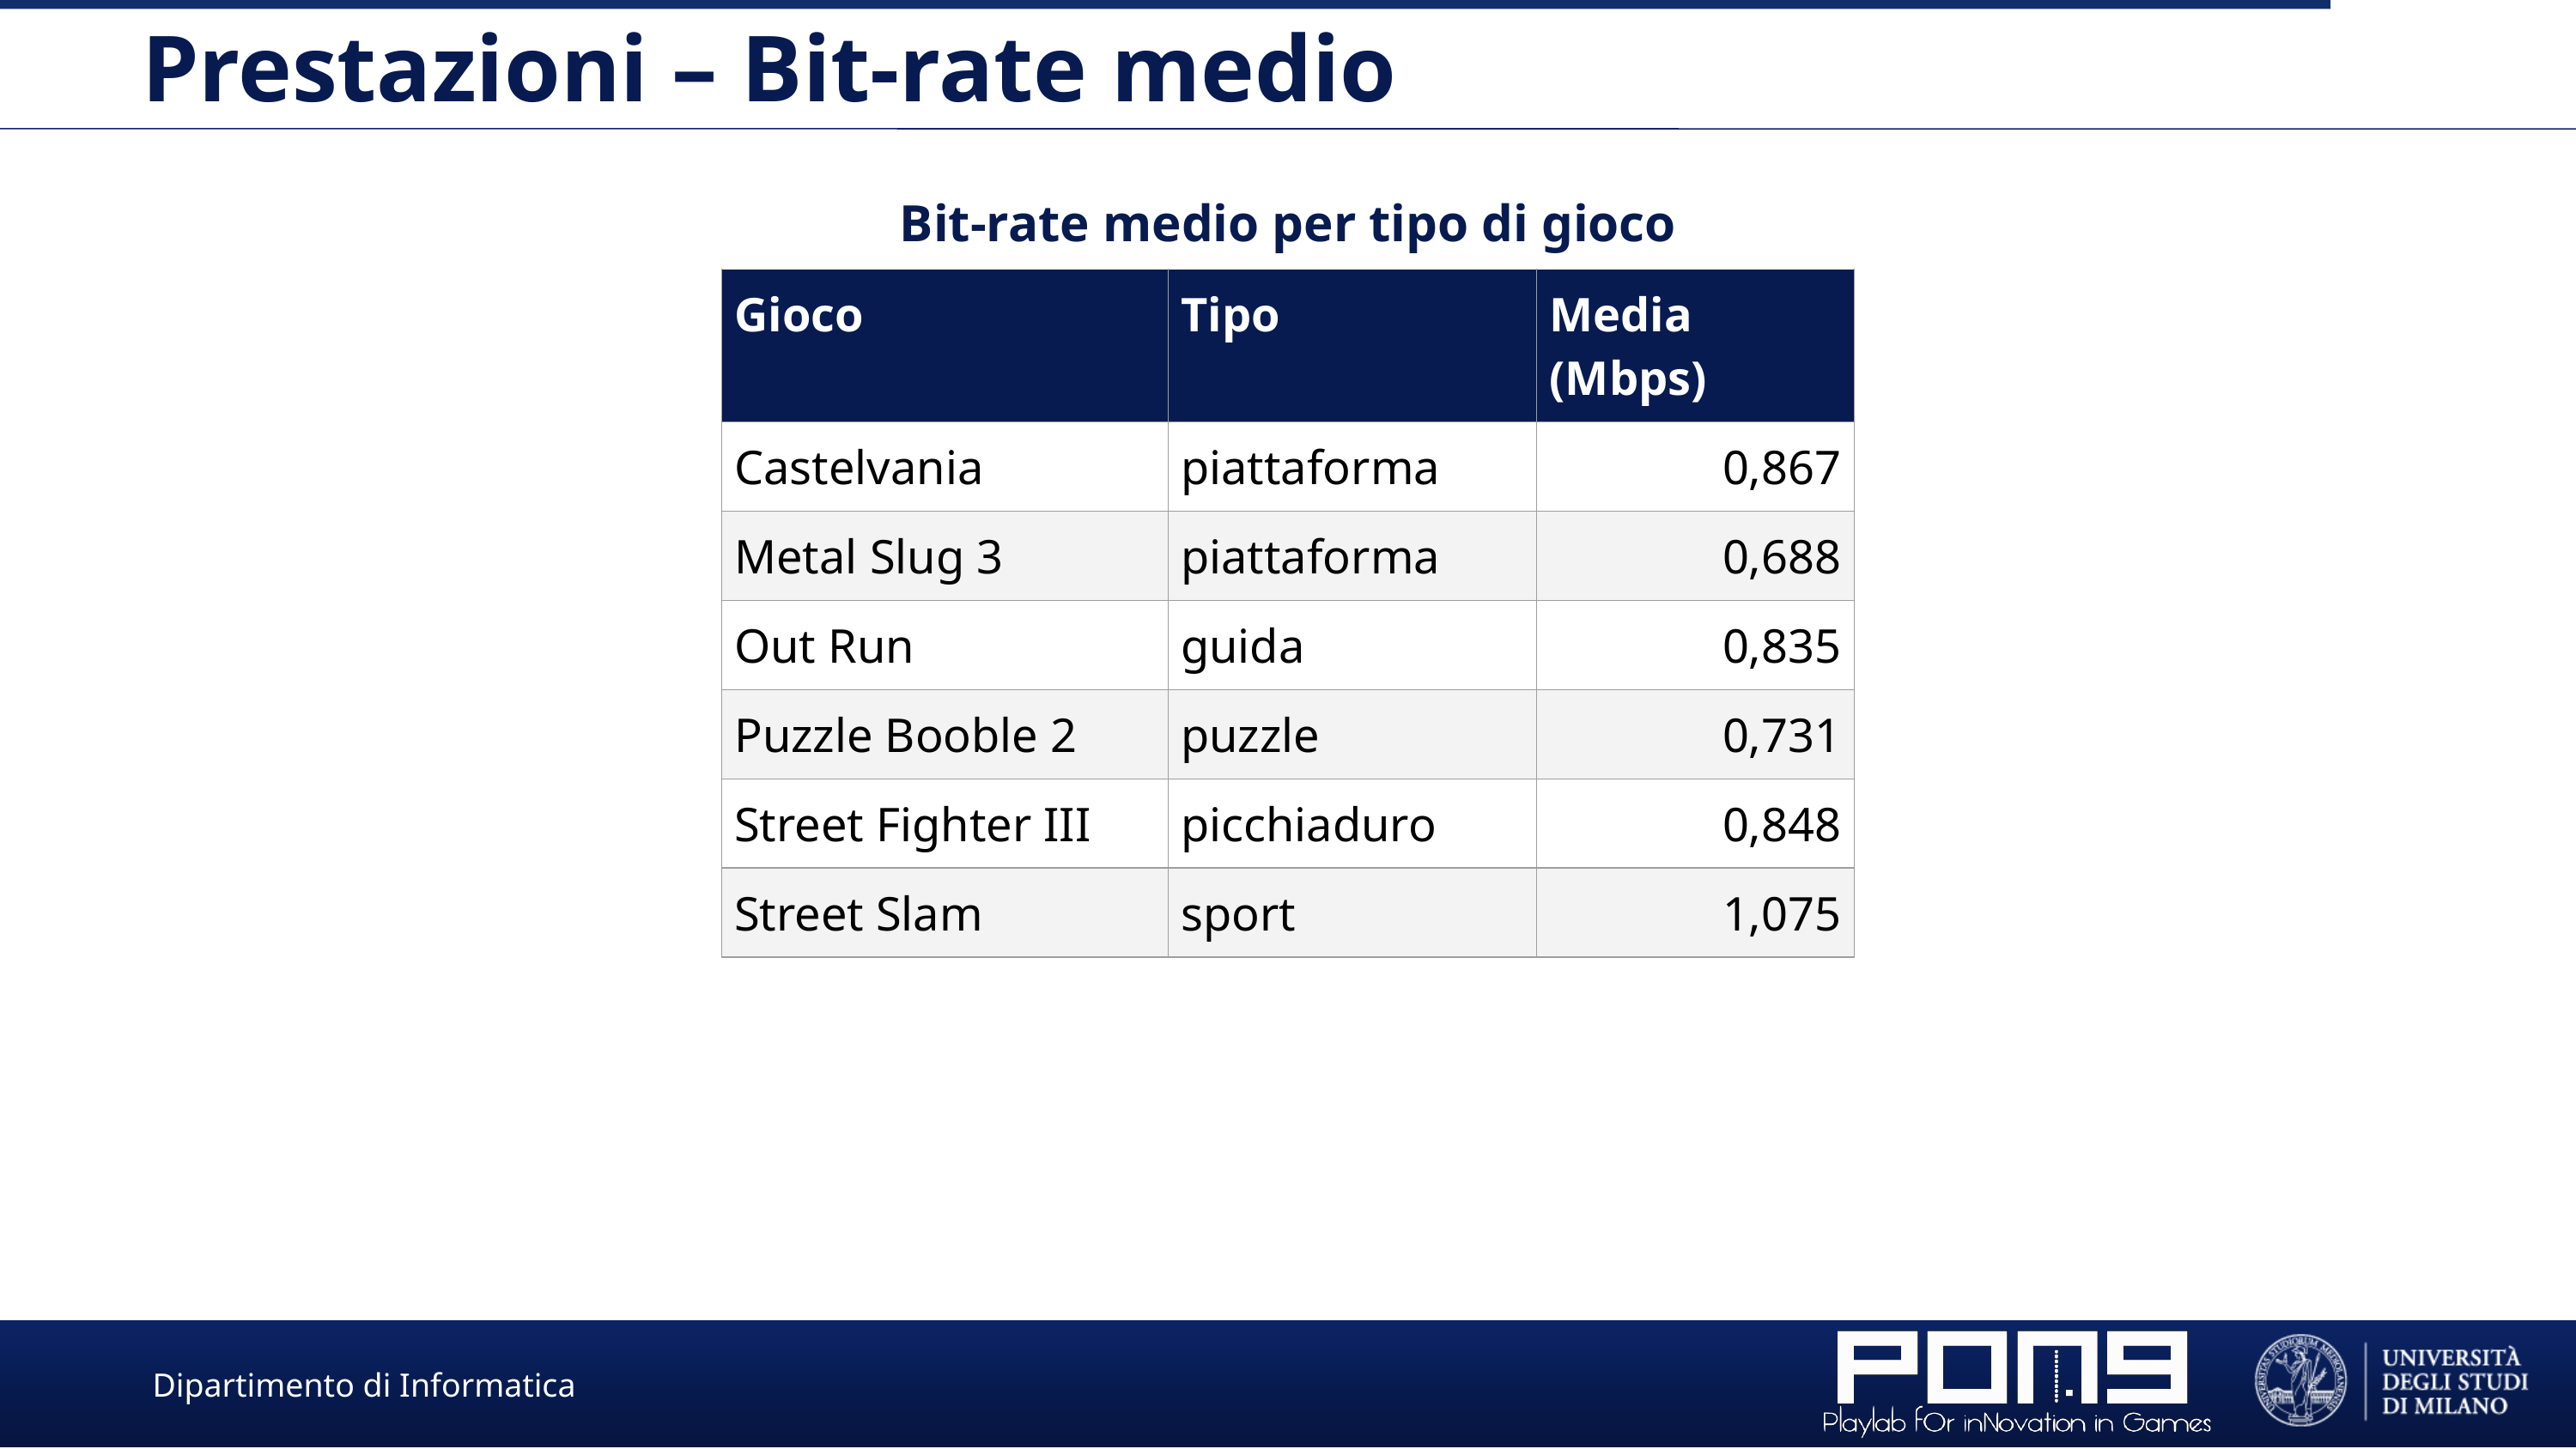

# Prestazioni – Bit-rate medio
| Bit-rate medio per tipo di gioco | | |
| --- | --- | --- |
| Gioco | Tipo | Media (Mbps) |
| Castelvania | piattaforma | 0,867 |
| Metal Slug 3 | piattaforma | 0,688 |
| Out Run | guida | 0,835 |
| Puzzle Booble 2 | puzzle | 0,731 |
| Street Fighter III | picchiaduro | 0,848 |
| Street Slam | sport | 1,075 |
Dipartimento di Informatica